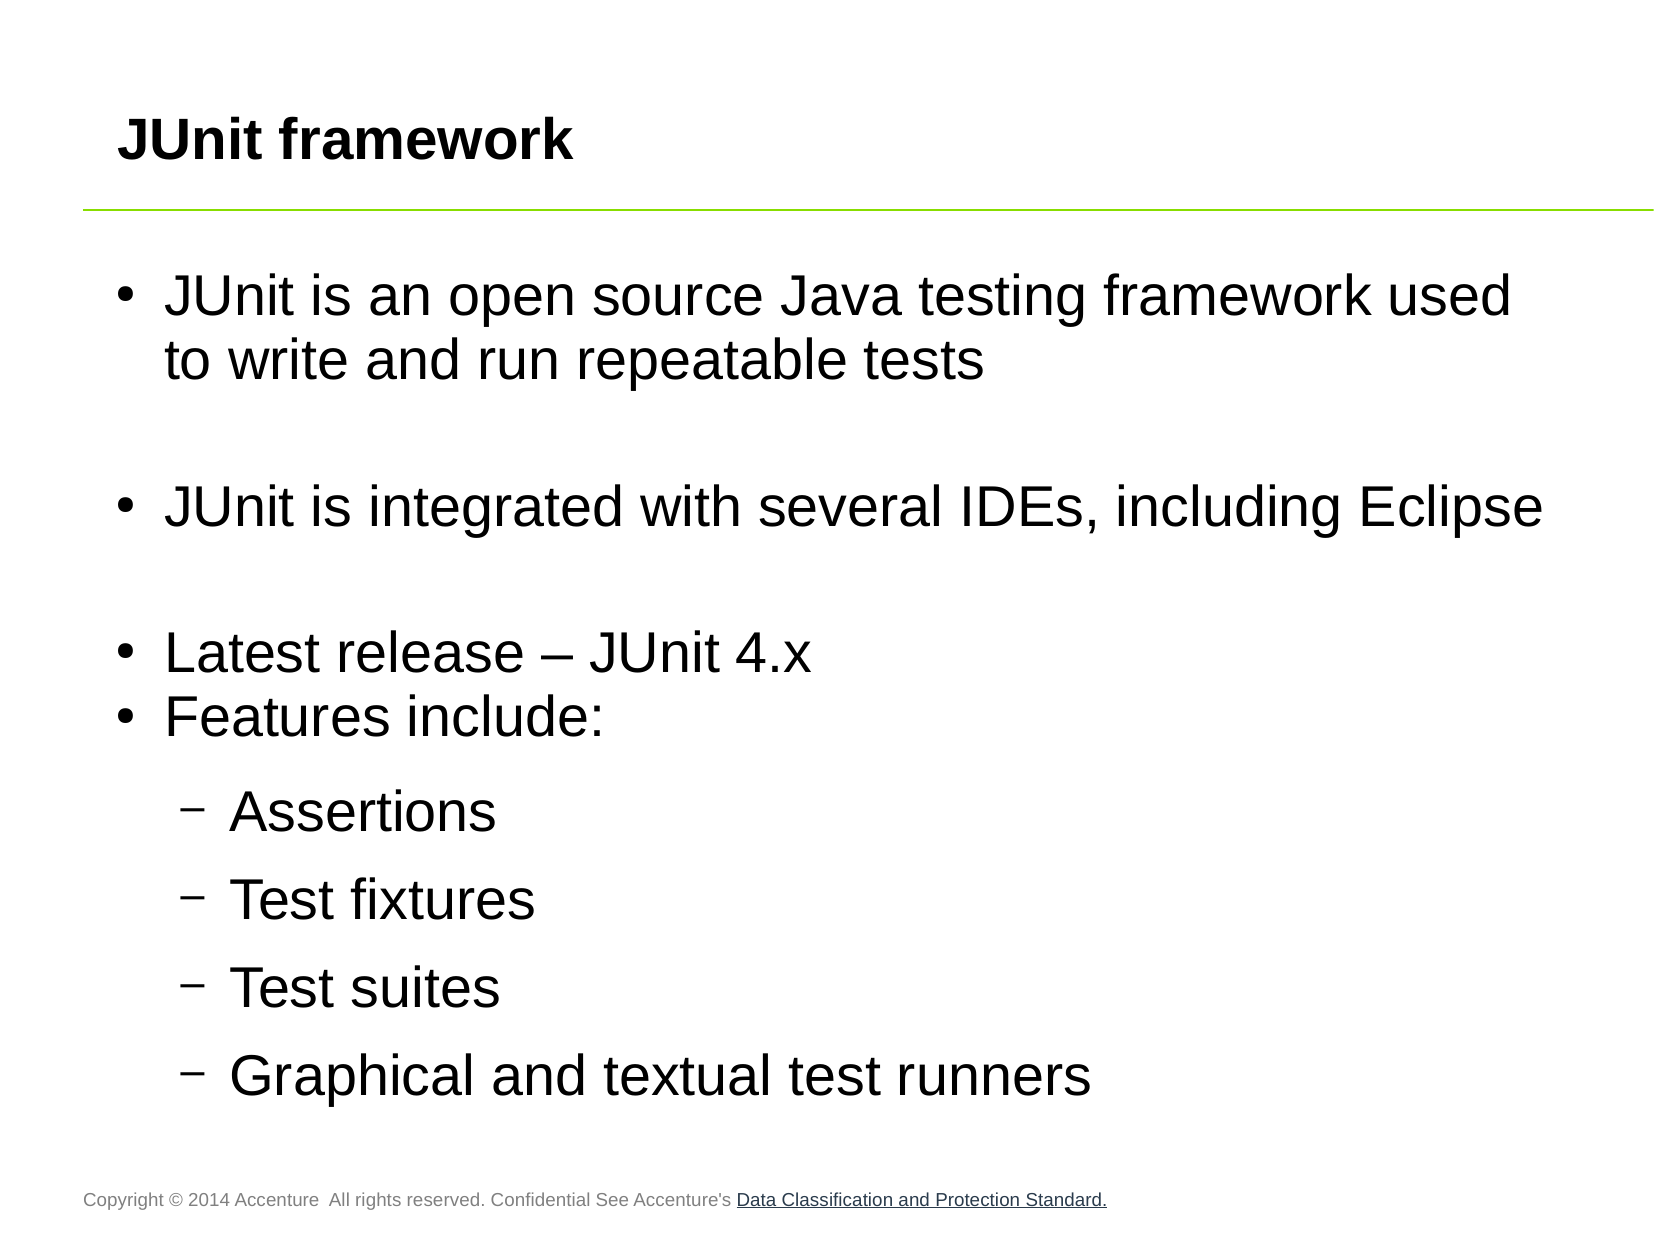

# JUnit framework
JUnit is an open source Java testing framework used to write and run repeatable tests
JUnit is integrated with several IDEs, including Eclipse
Latest release – JUnit 4.x
Features include:
Assertions
Test fixtures
Test suites
Graphical and textual test runners